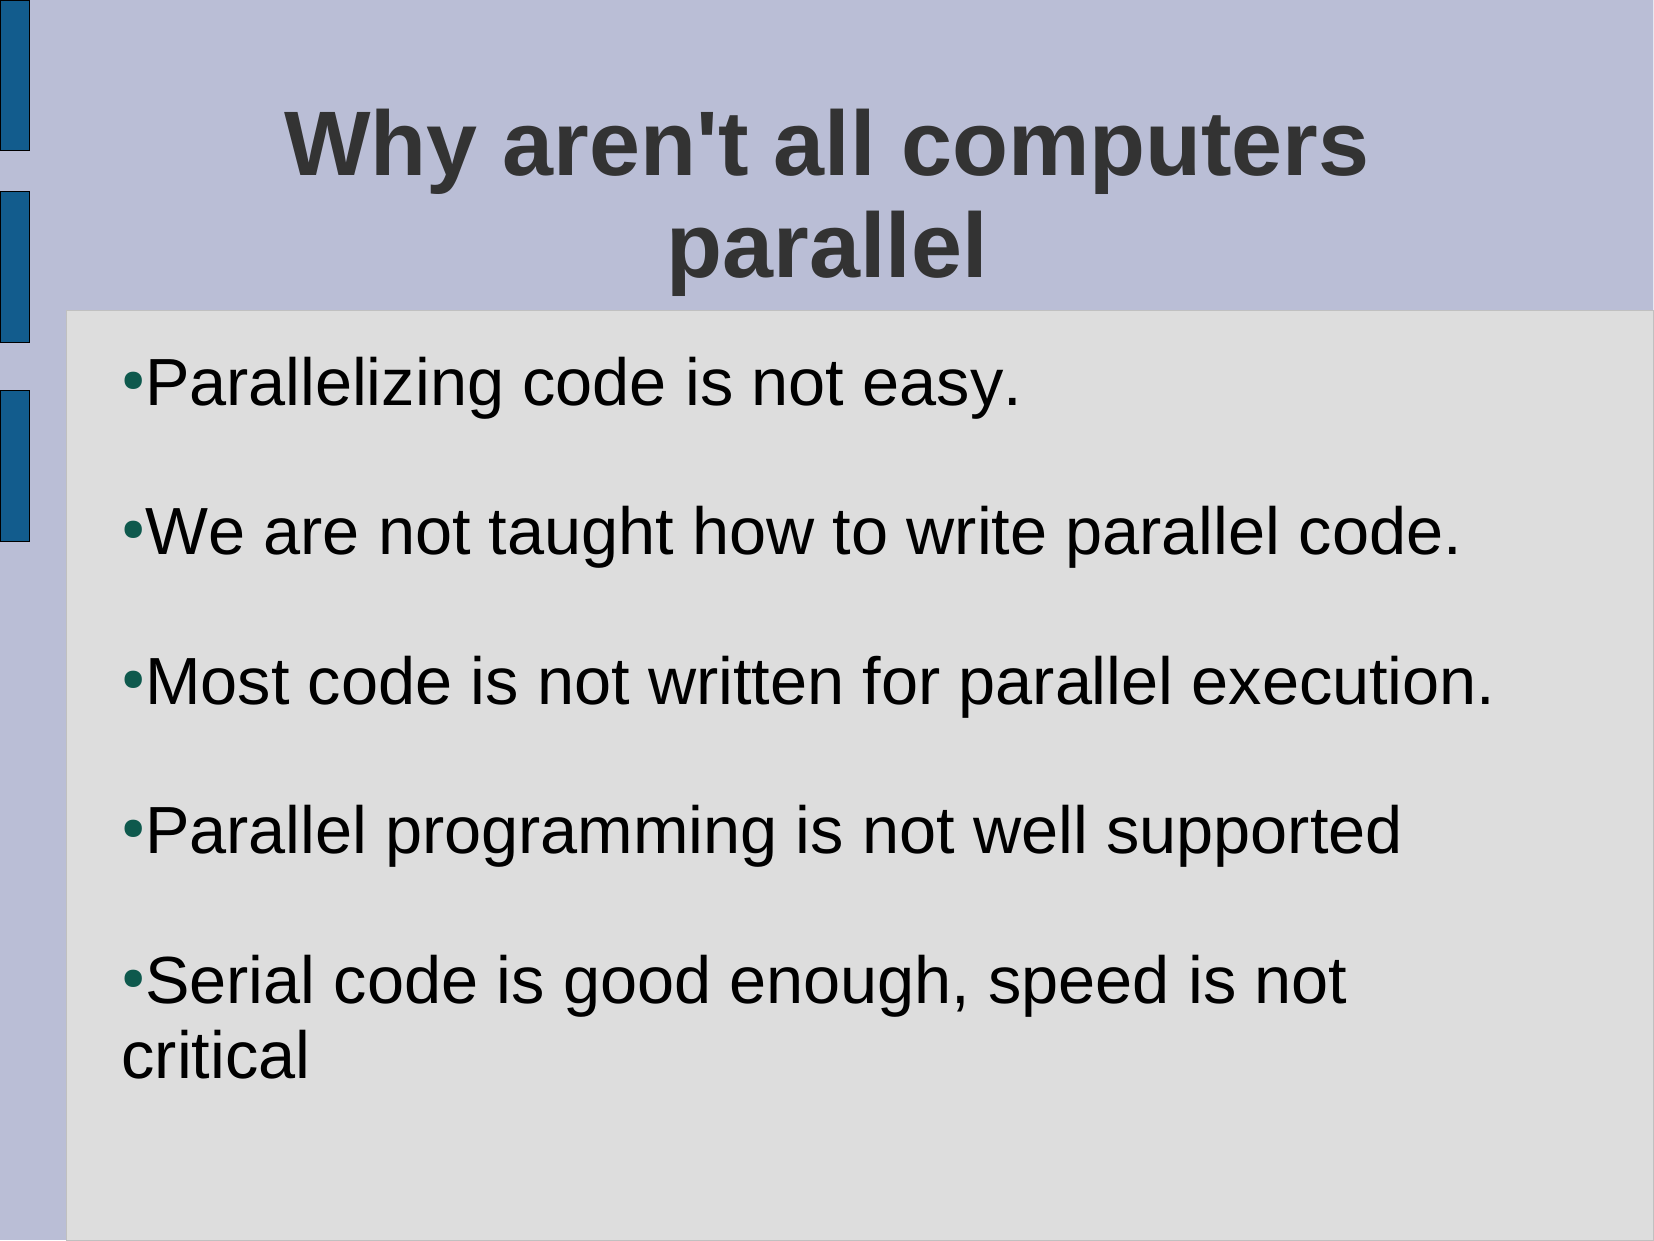

# Why aren't all computers parallel
Parallelizing code is not easy.
We are not taught how to write parallel code.
Most code is not written for parallel execution.
Parallel programming is not well supported
Serial code is good enough, speed is not critical